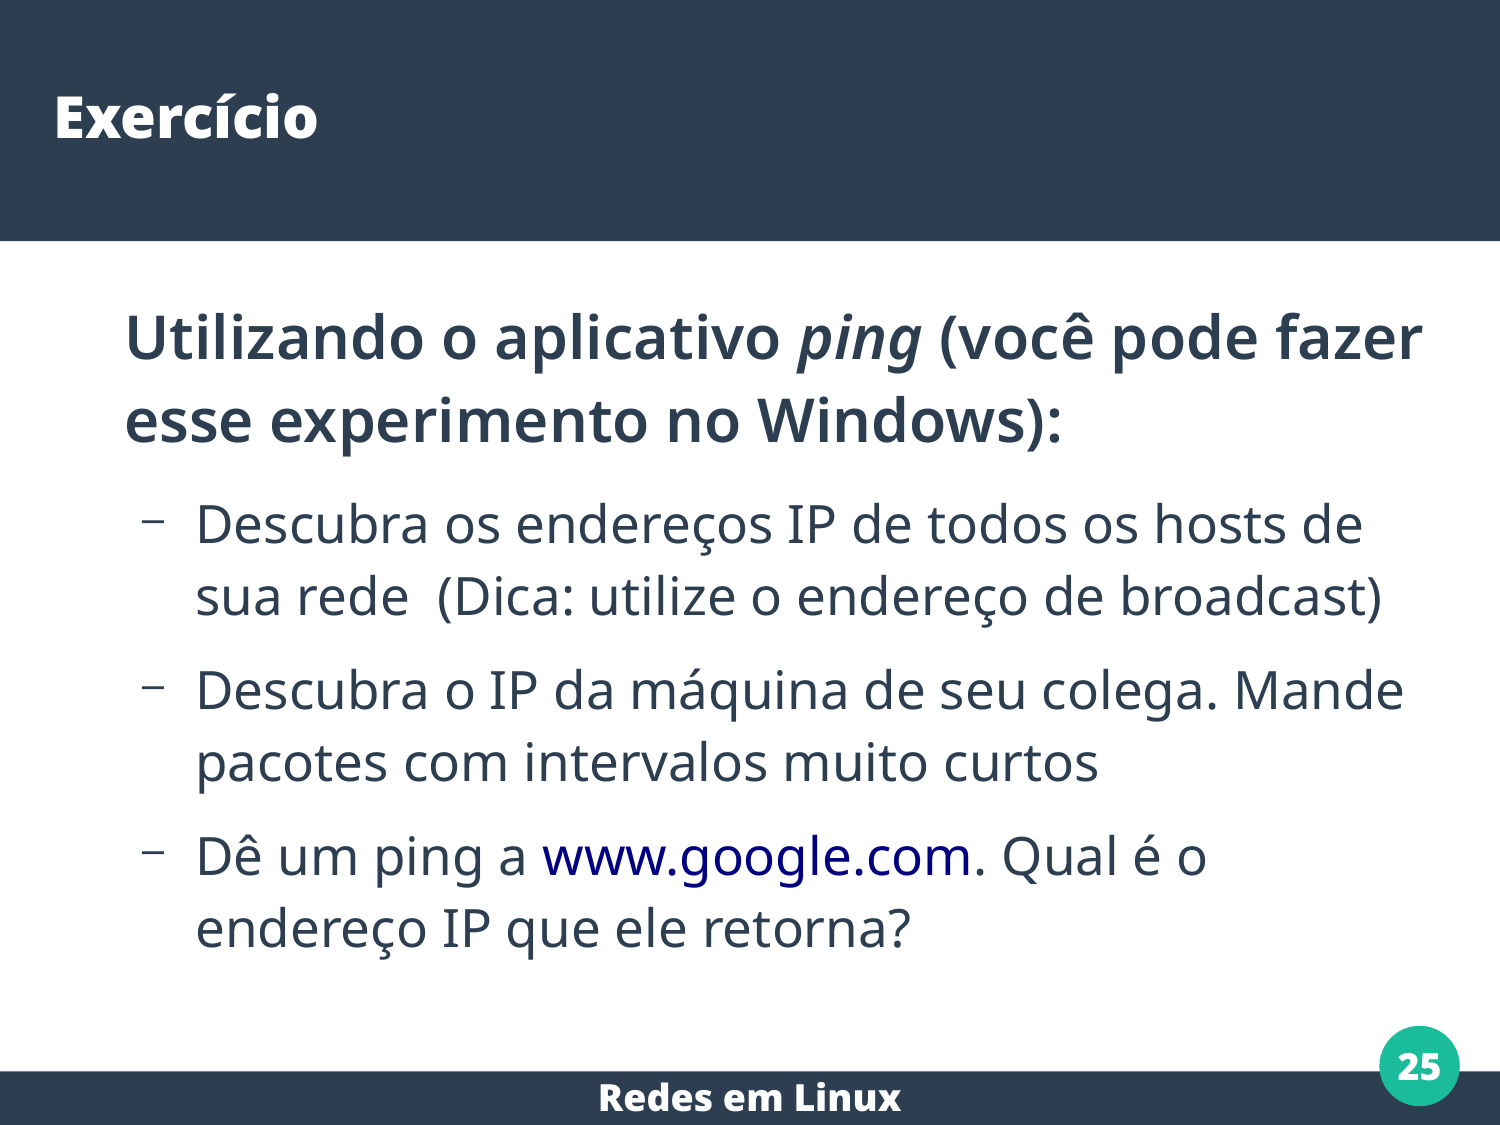

# Exercício
Utilizando o aplicativo ping (você pode fazer esse experimento no Windows):
Descubra os endereços IP de todos os hosts de sua rede (Dica: utilize o endereço de broadcast)
Descubra o IP da máquina de seu colega. Mande pacotes com intervalos muito curtos
Dê um ping a www.google.com. Qual é o endereço IP que ele retorna?
25
Redes em Linux